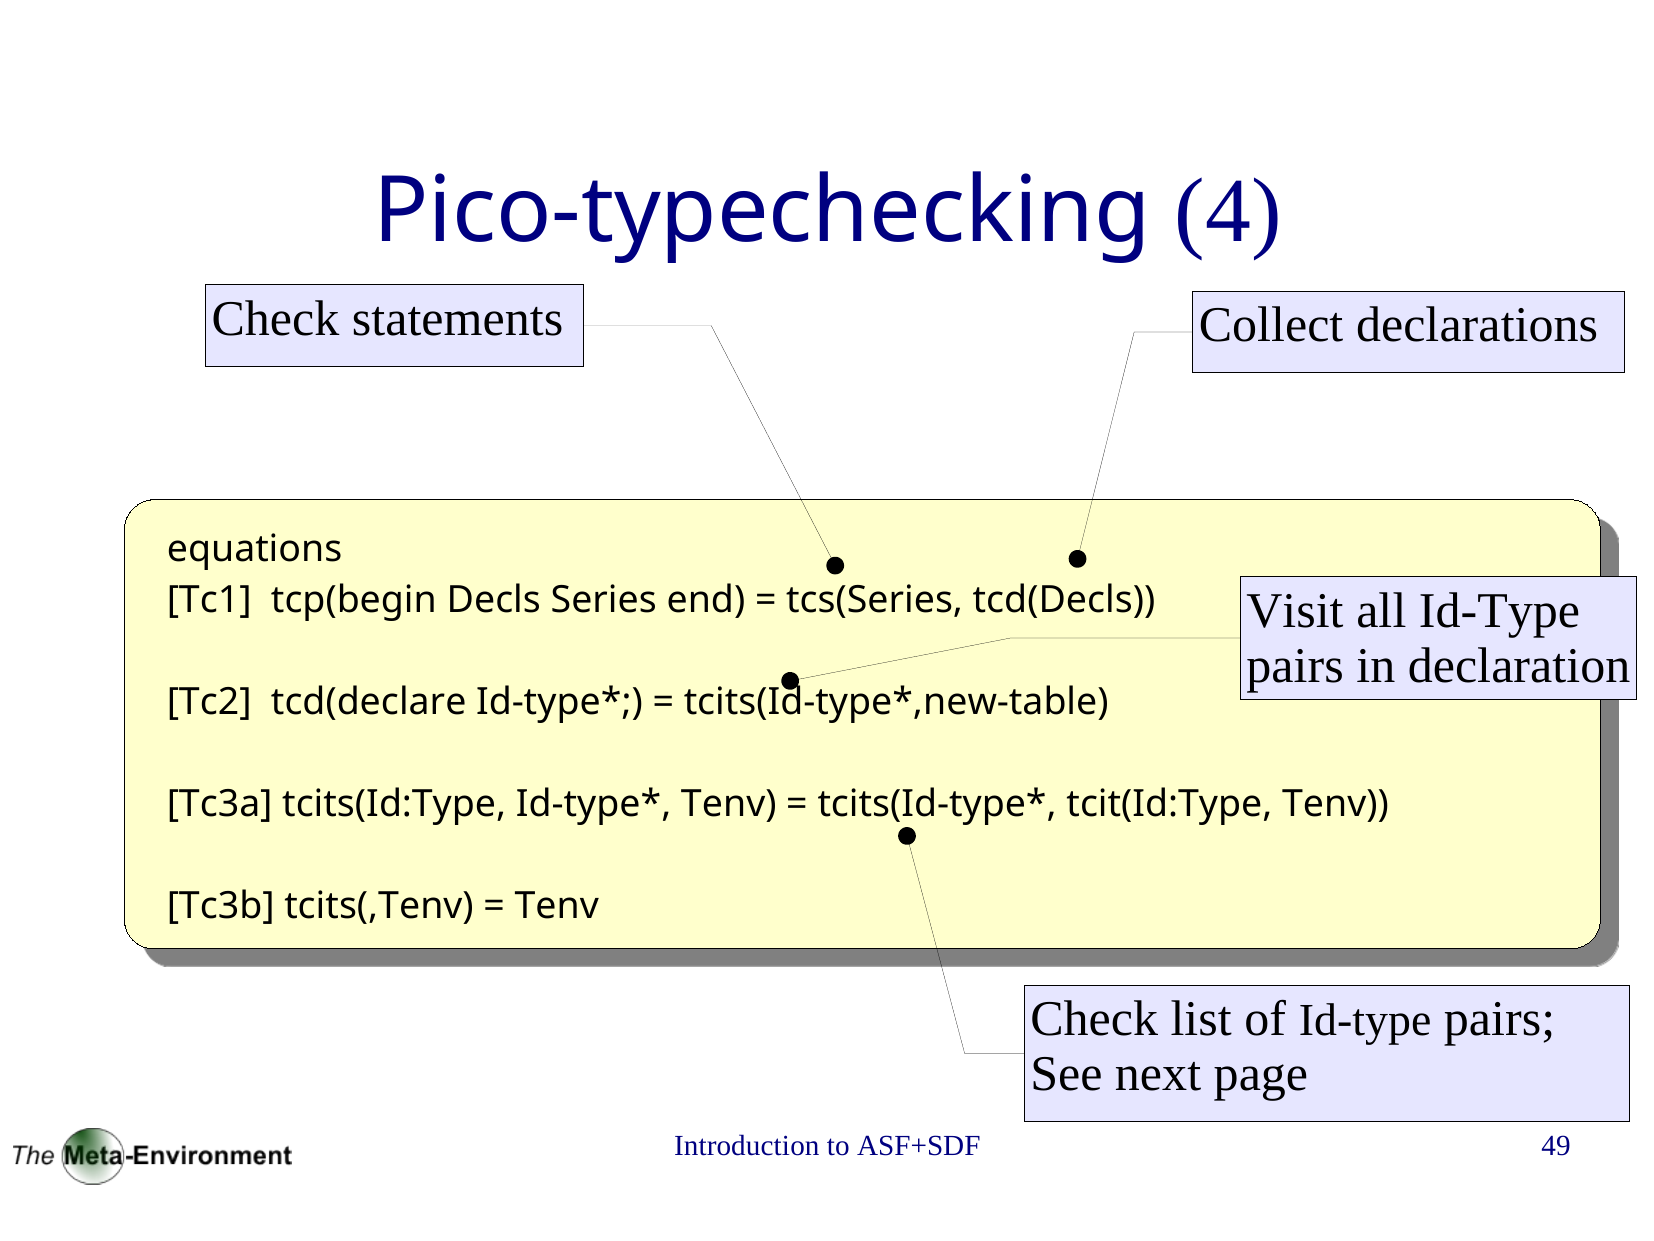

# Pico-typechecking (4)
equations
[Tc1] tcp(begin Decls Series end) = tcs(Series, tcd(Decls))
[Tc2] tcd(declare Id-type*;) = tcits(Id-type*,new-table)
[Tc3a] tcits(Id:Type, Id-type*, Tenv) = tcits(Id-type*, tcit(Id:Type, Tenv))
[Tc3b] tcits(,Tenv) = Tenv
49